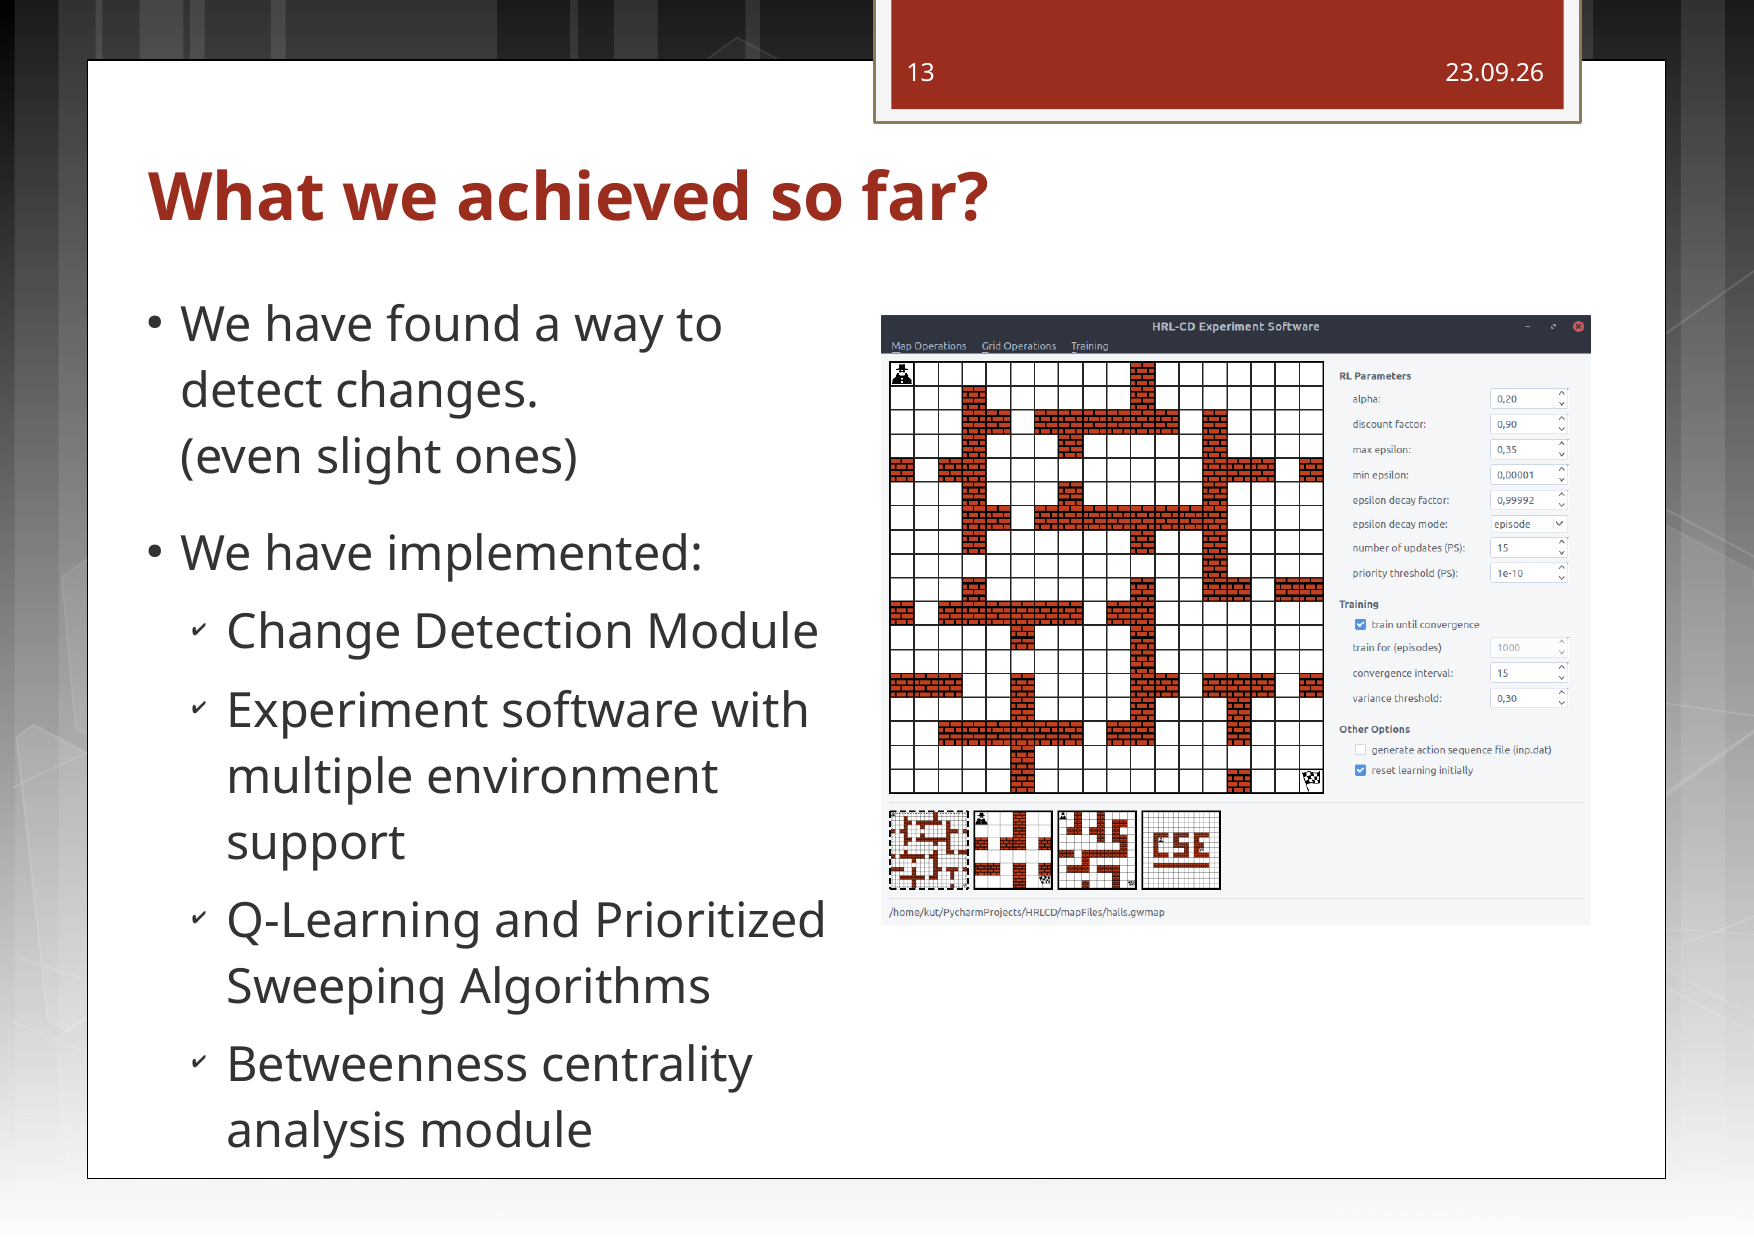

13
# What we achieved so far?
We have found a way to detect changes.
(even slight ones)
We have implemented:
Change Detection Module
Experiment software with multiple environment support
Q-Learning and Prioritized Sweeping Algorithms
Betweenness centrality analysis module